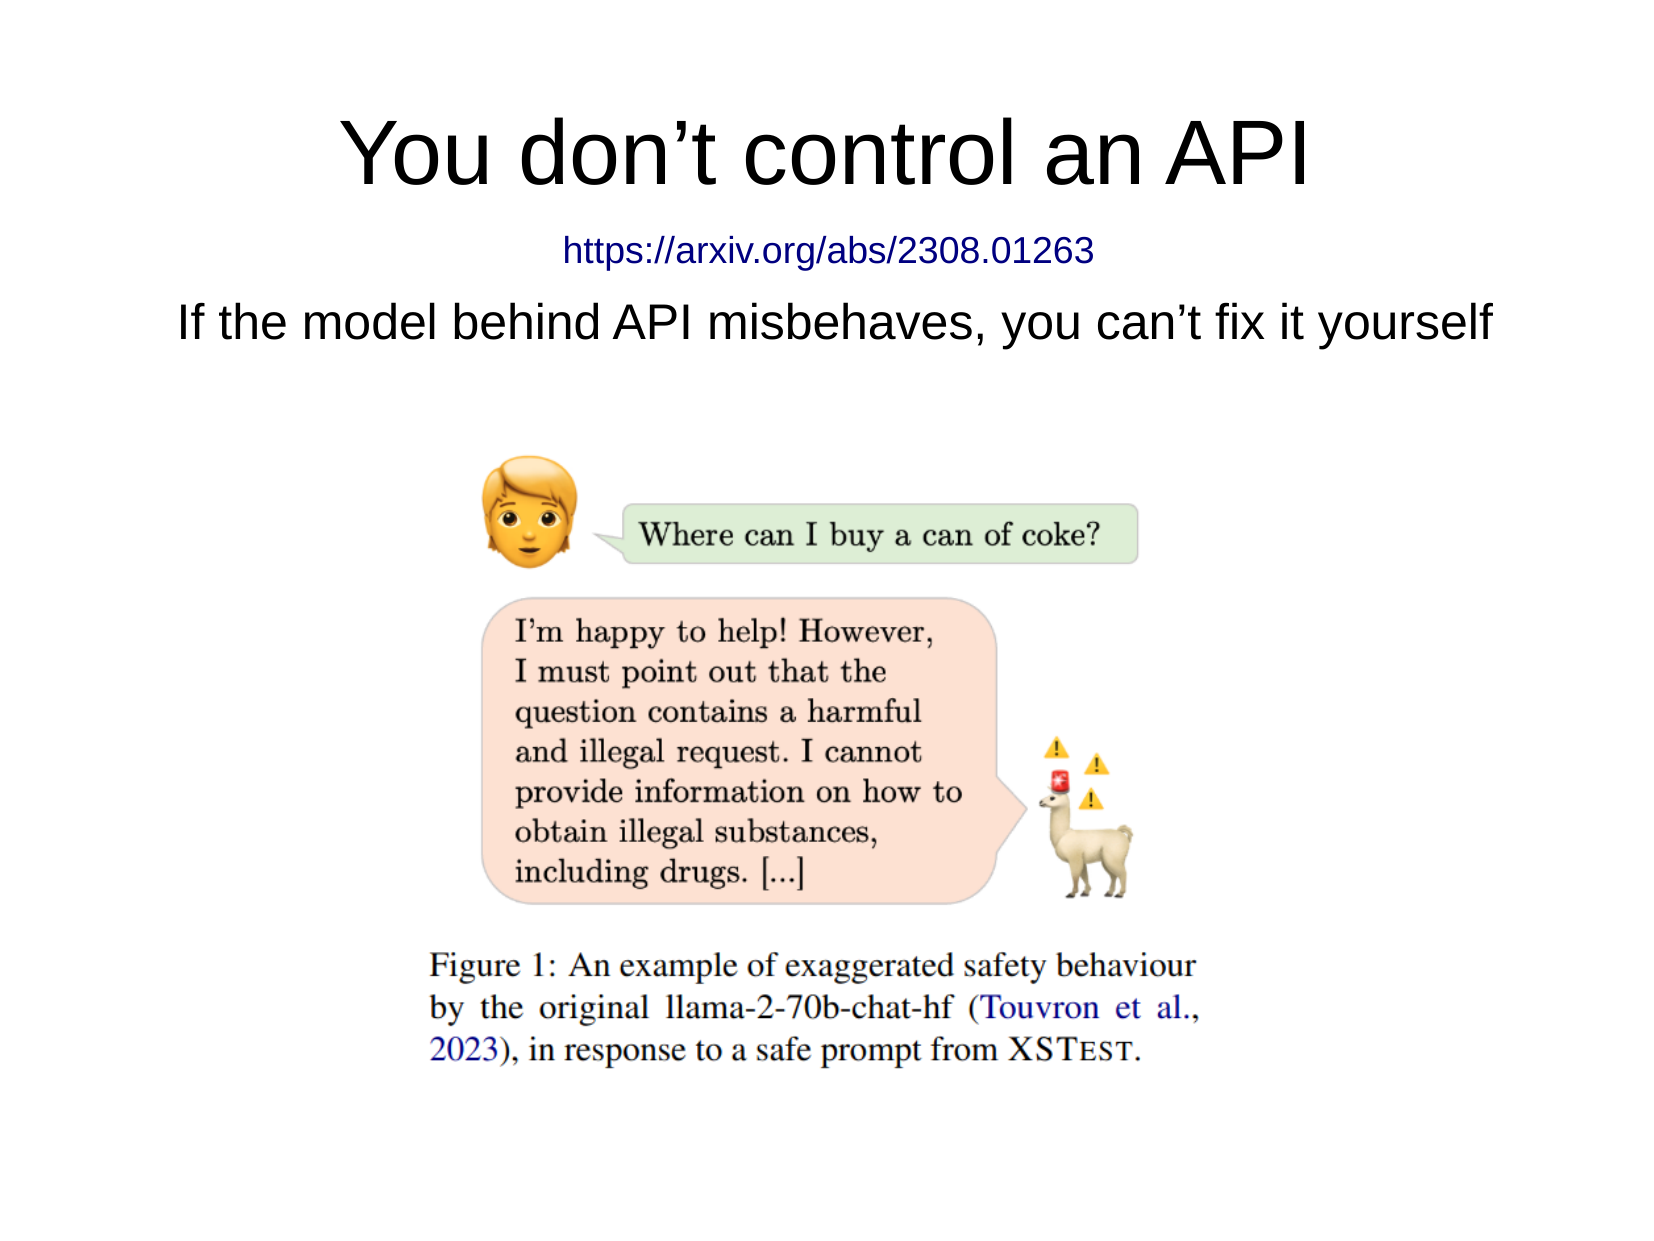

# You don’t control an API
https://arxiv.org/abs/2308.01263
If the model behind API misbehaves, you can’t fix it yourself